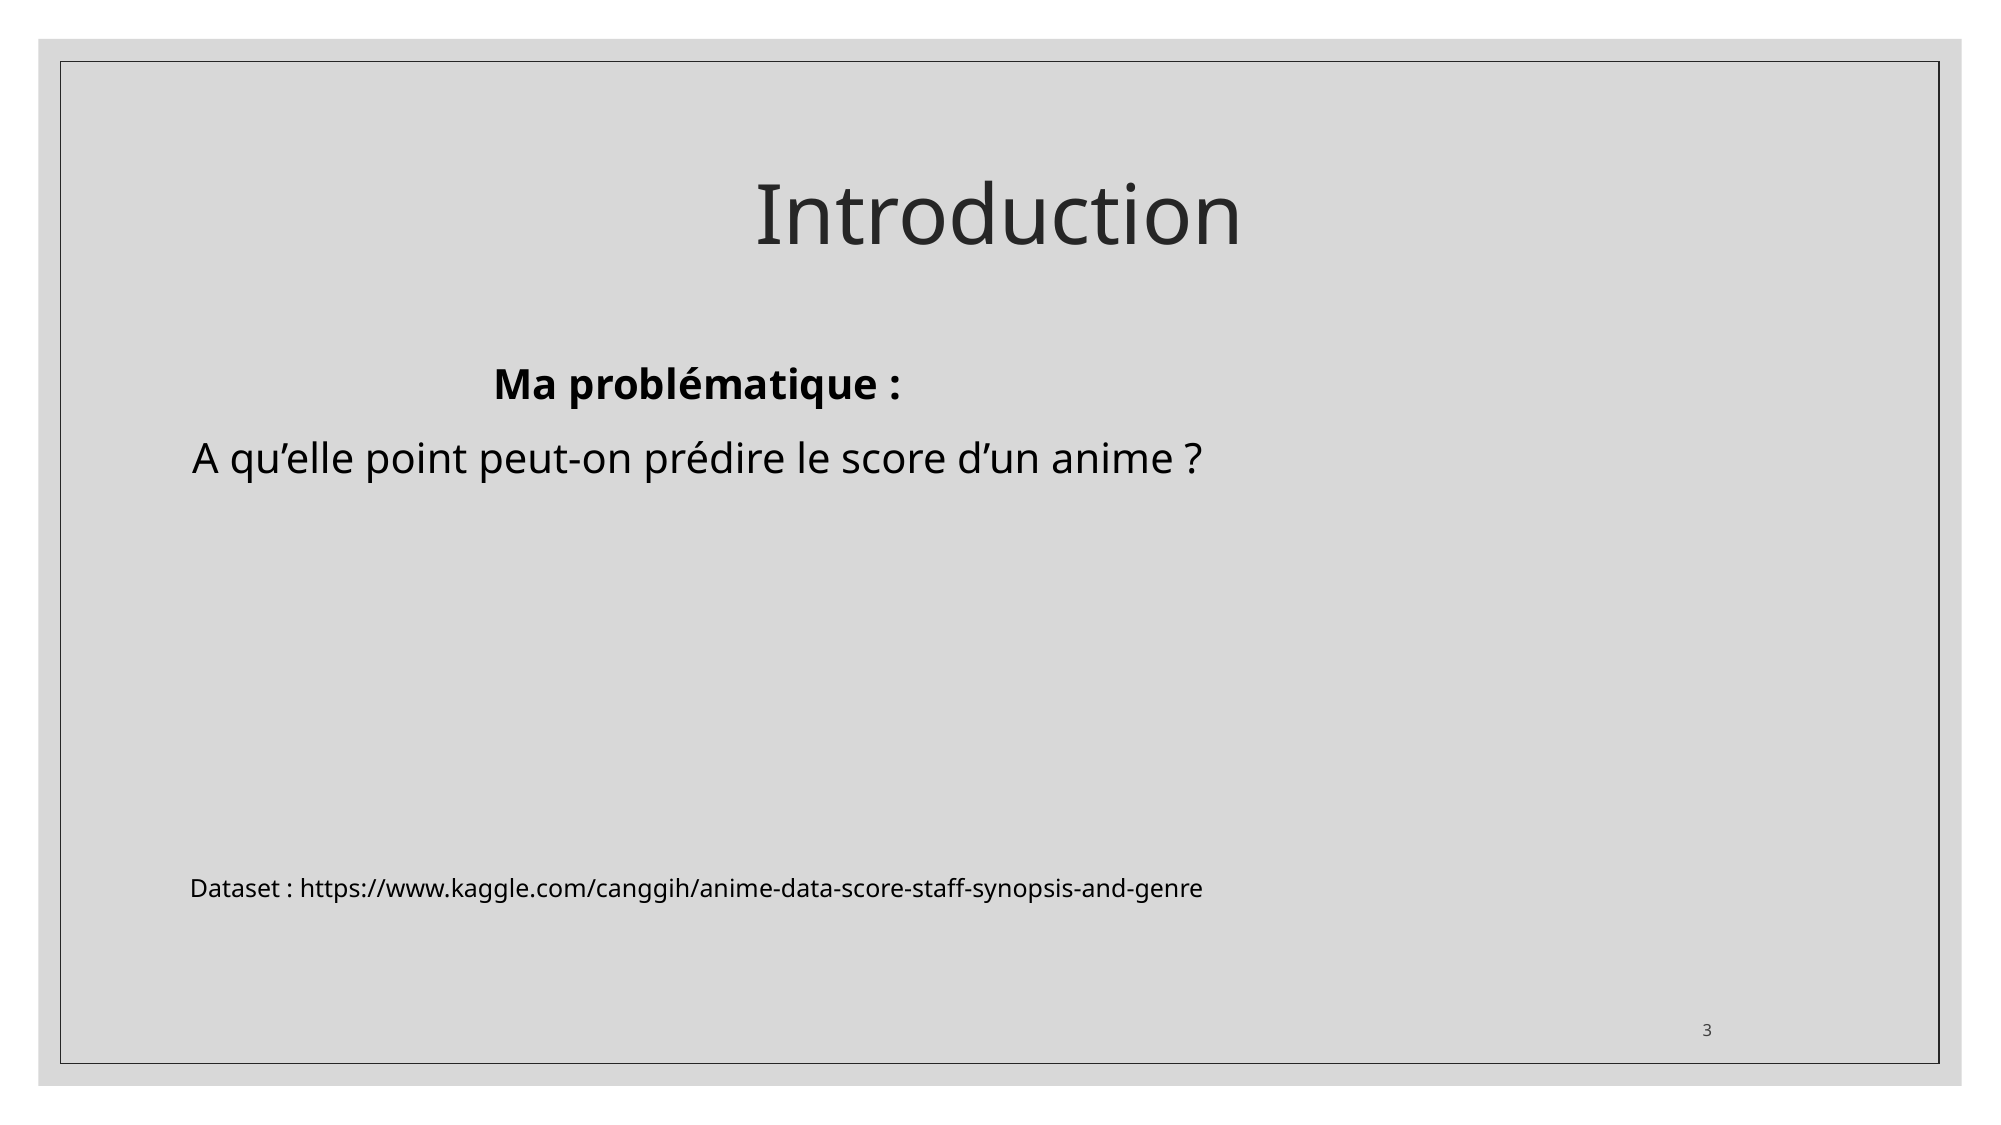

# Introduction
Ma problématique :
A qu’elle point peut-on prédire le score d’un anime ?
Dataset : https://www.kaggle.com/canggih/anime-data-score-staff-synopsis-and-genre